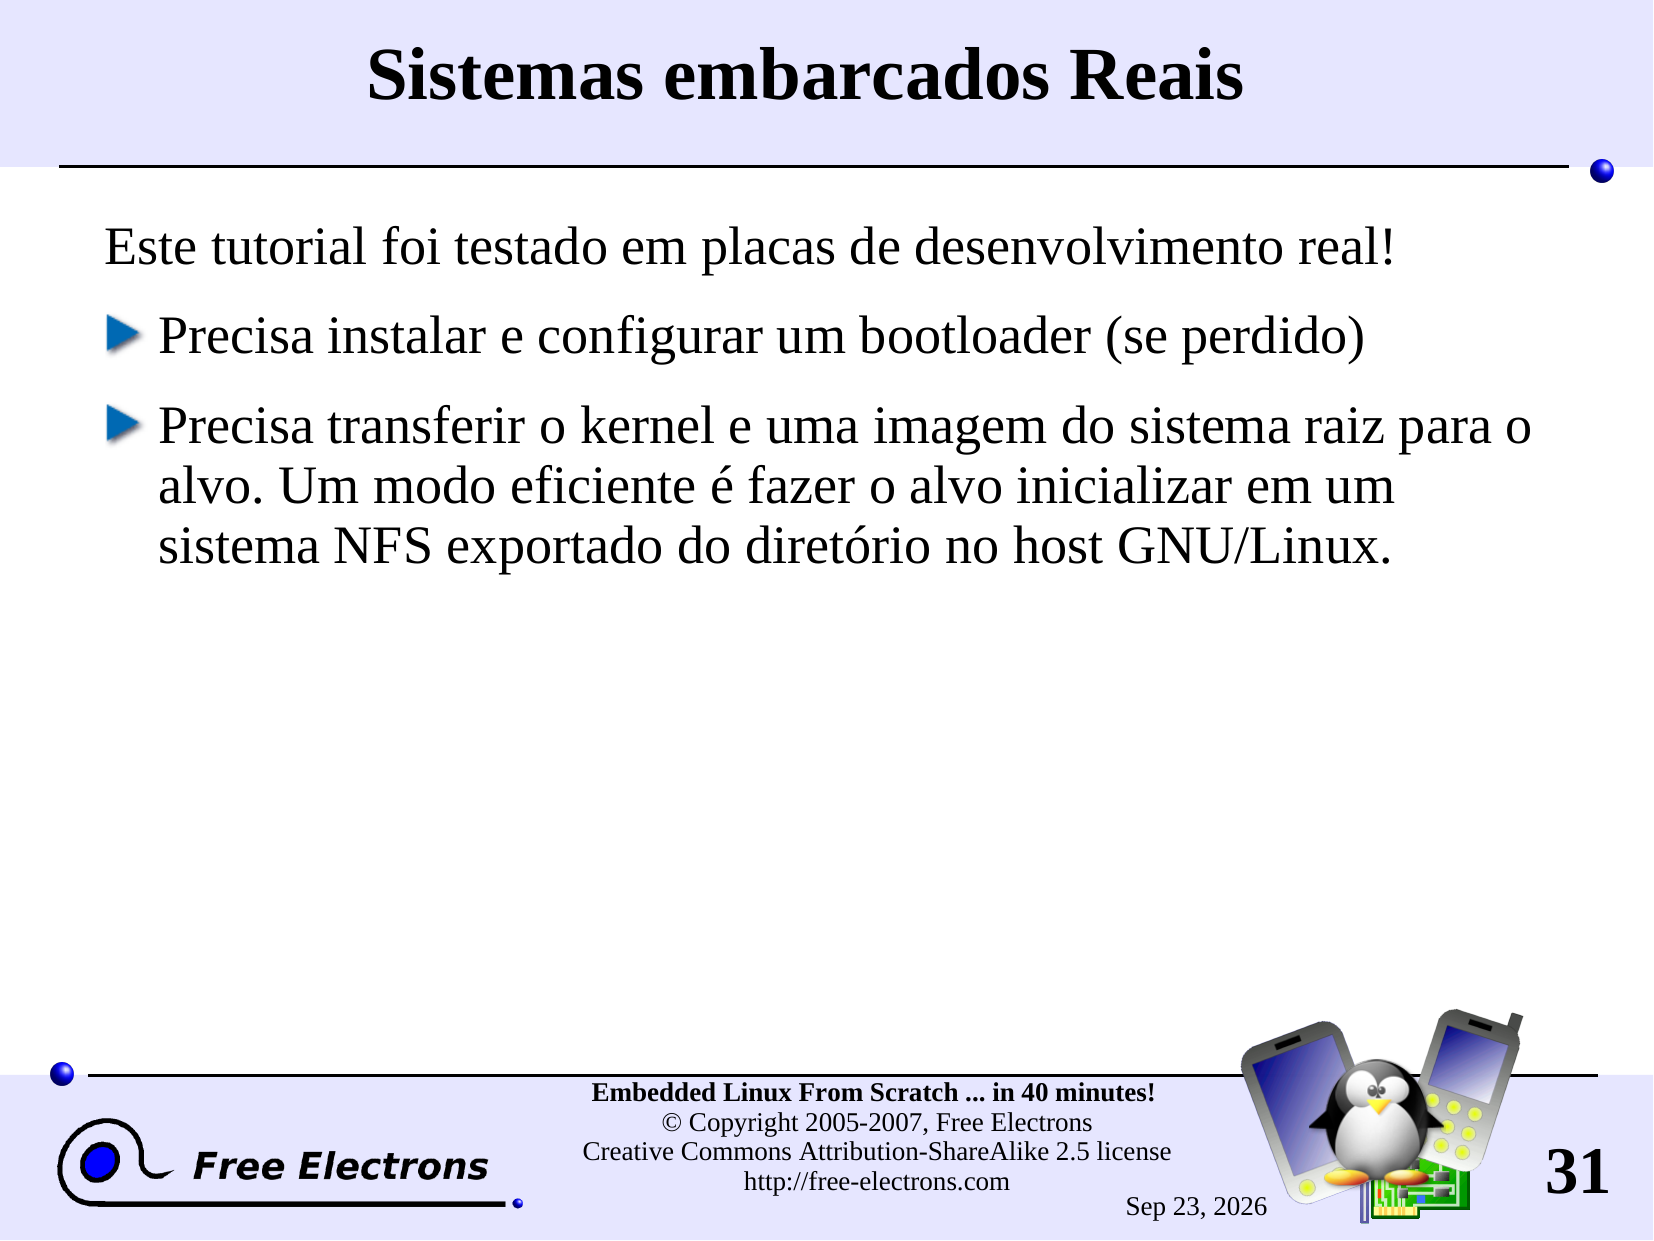

# Sistemas embarcados Reais
Este tutorial foi testado em placas de desenvolvimento real!
Precisa instalar e configurar um bootloader (se perdido)
Precisa transferir o kernel e uma imagem do sistema raiz para o alvo. Um modo eficiente é fazer o alvo inicializar em um sistema NFS exportado do diretório no host GNU/Linux.